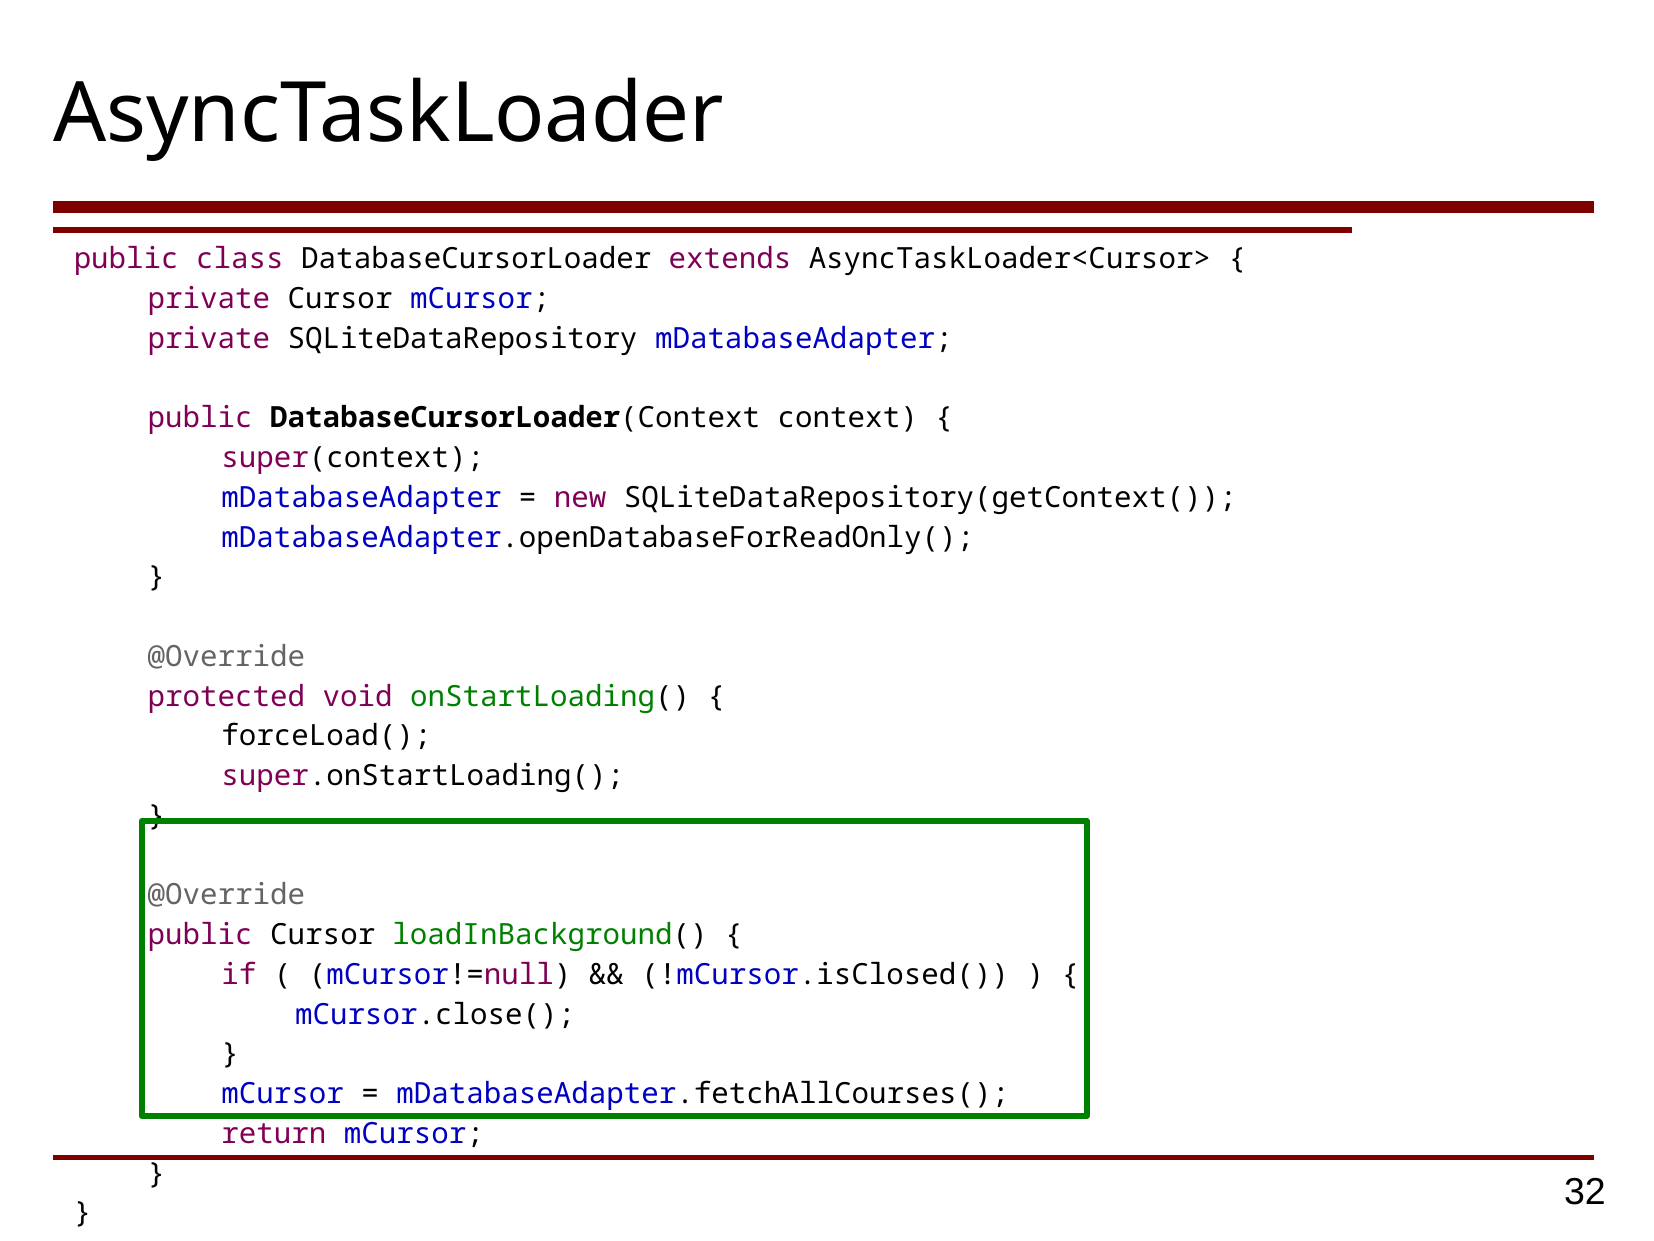

# AsyncTaskLoader
public class DatabaseCursorLoader extends AsyncTaskLoader<Cursor> {
	private Cursor mCursor;
	private SQLiteDataRepository mDatabaseAdapter;
	public DatabaseCursorLoader(Context context) {
		super(context);
		mDatabaseAdapter = new SQLiteDataRepository(getContext());
		mDatabaseAdapter.openDatabaseForReadOnly();
	}
	@Override
	protected void onStartLoading() {
		forceLoad();
		super.onStartLoading();
	}
	@Override
	public Cursor loadInBackground() {
		if ( (mCursor!=null) && (!mCursor.isClosed()) ) {
			mCursor.close();
		}
		mCursor = mDatabaseAdapter.fetchAllCourses();
		return mCursor;
	}
}